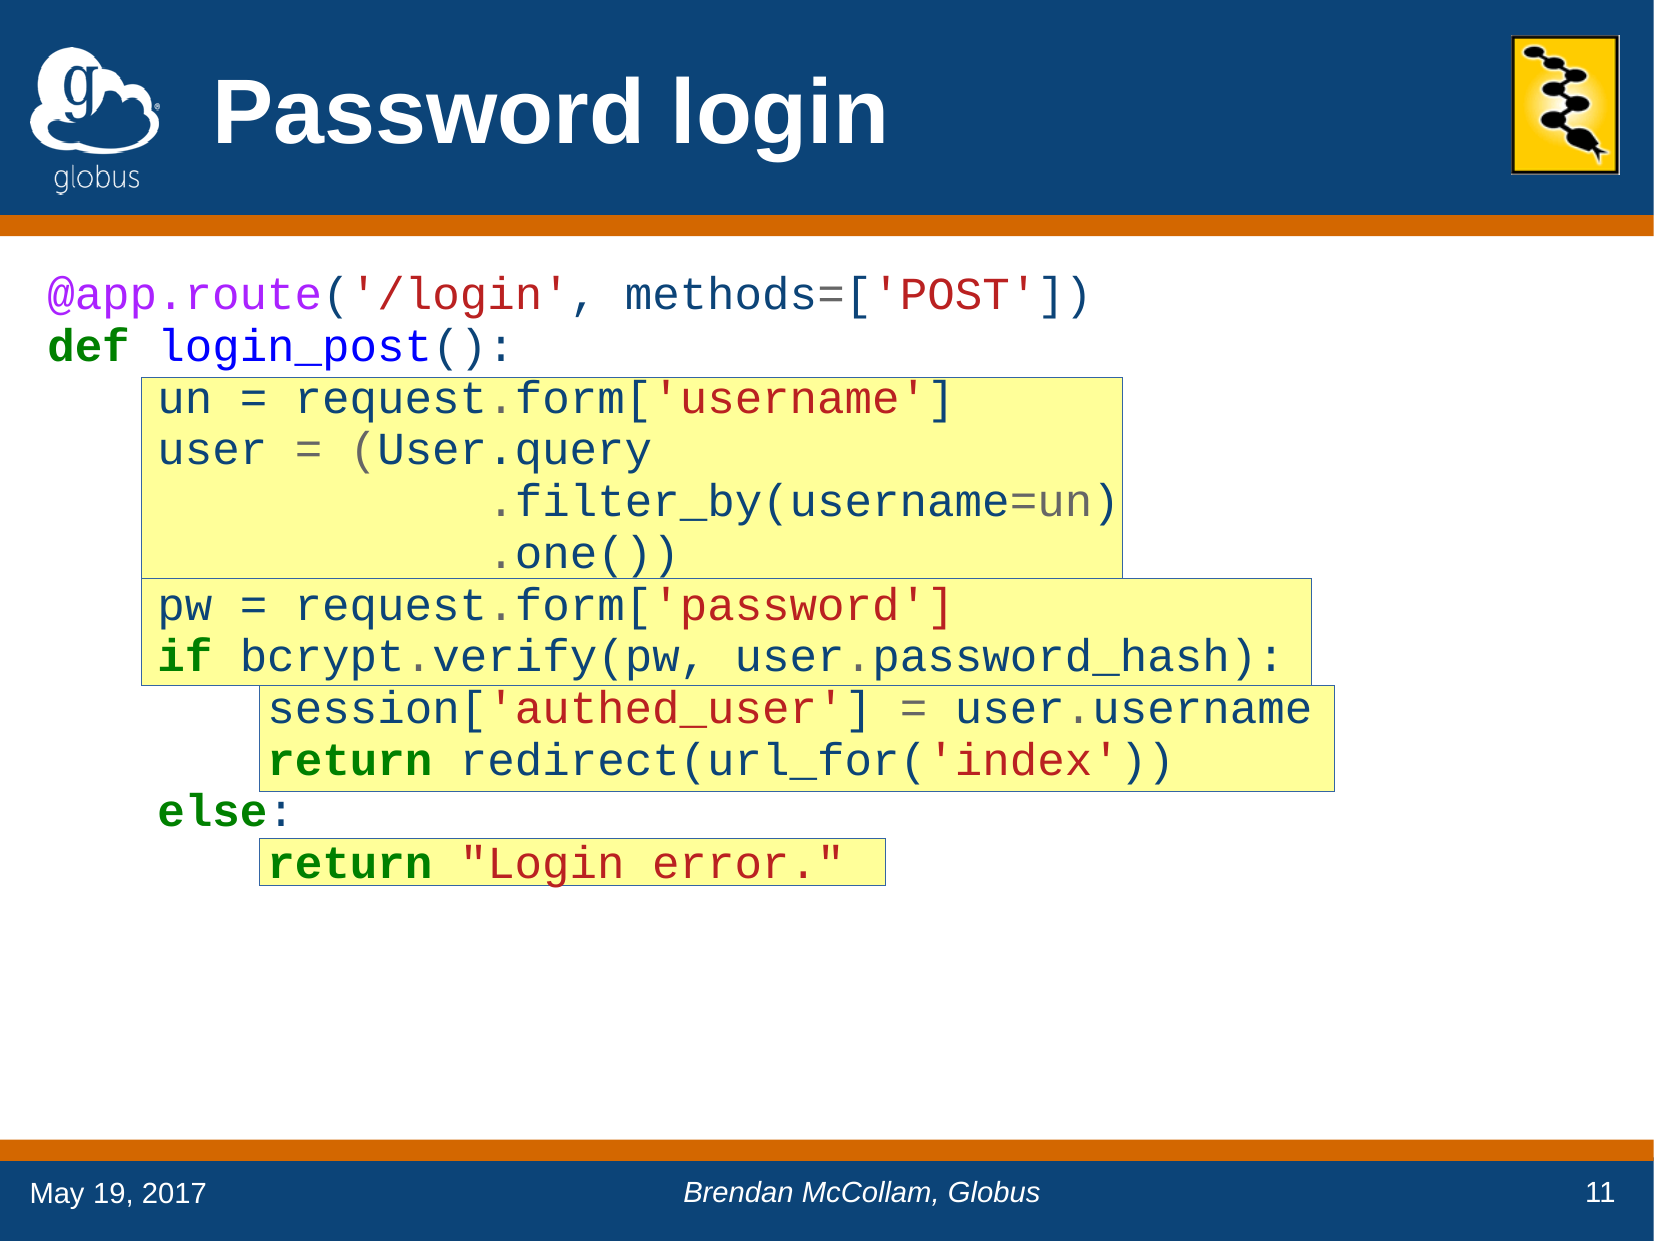

Password login
# @app.route('/login', methods=['POST'])
def login_post():
 un = request.form['username']
 user = (User.query
 .filter_by(username=un)
 .one())
 pw = request.form['password']
 if bcrypt.verify(pw, user.password_hash):
 session['authed_user'] = user.username
 return redirect(url_for('index'))
 else:
 return "Login error."
May 19, 2017
Brendan McCollam, Globus
11